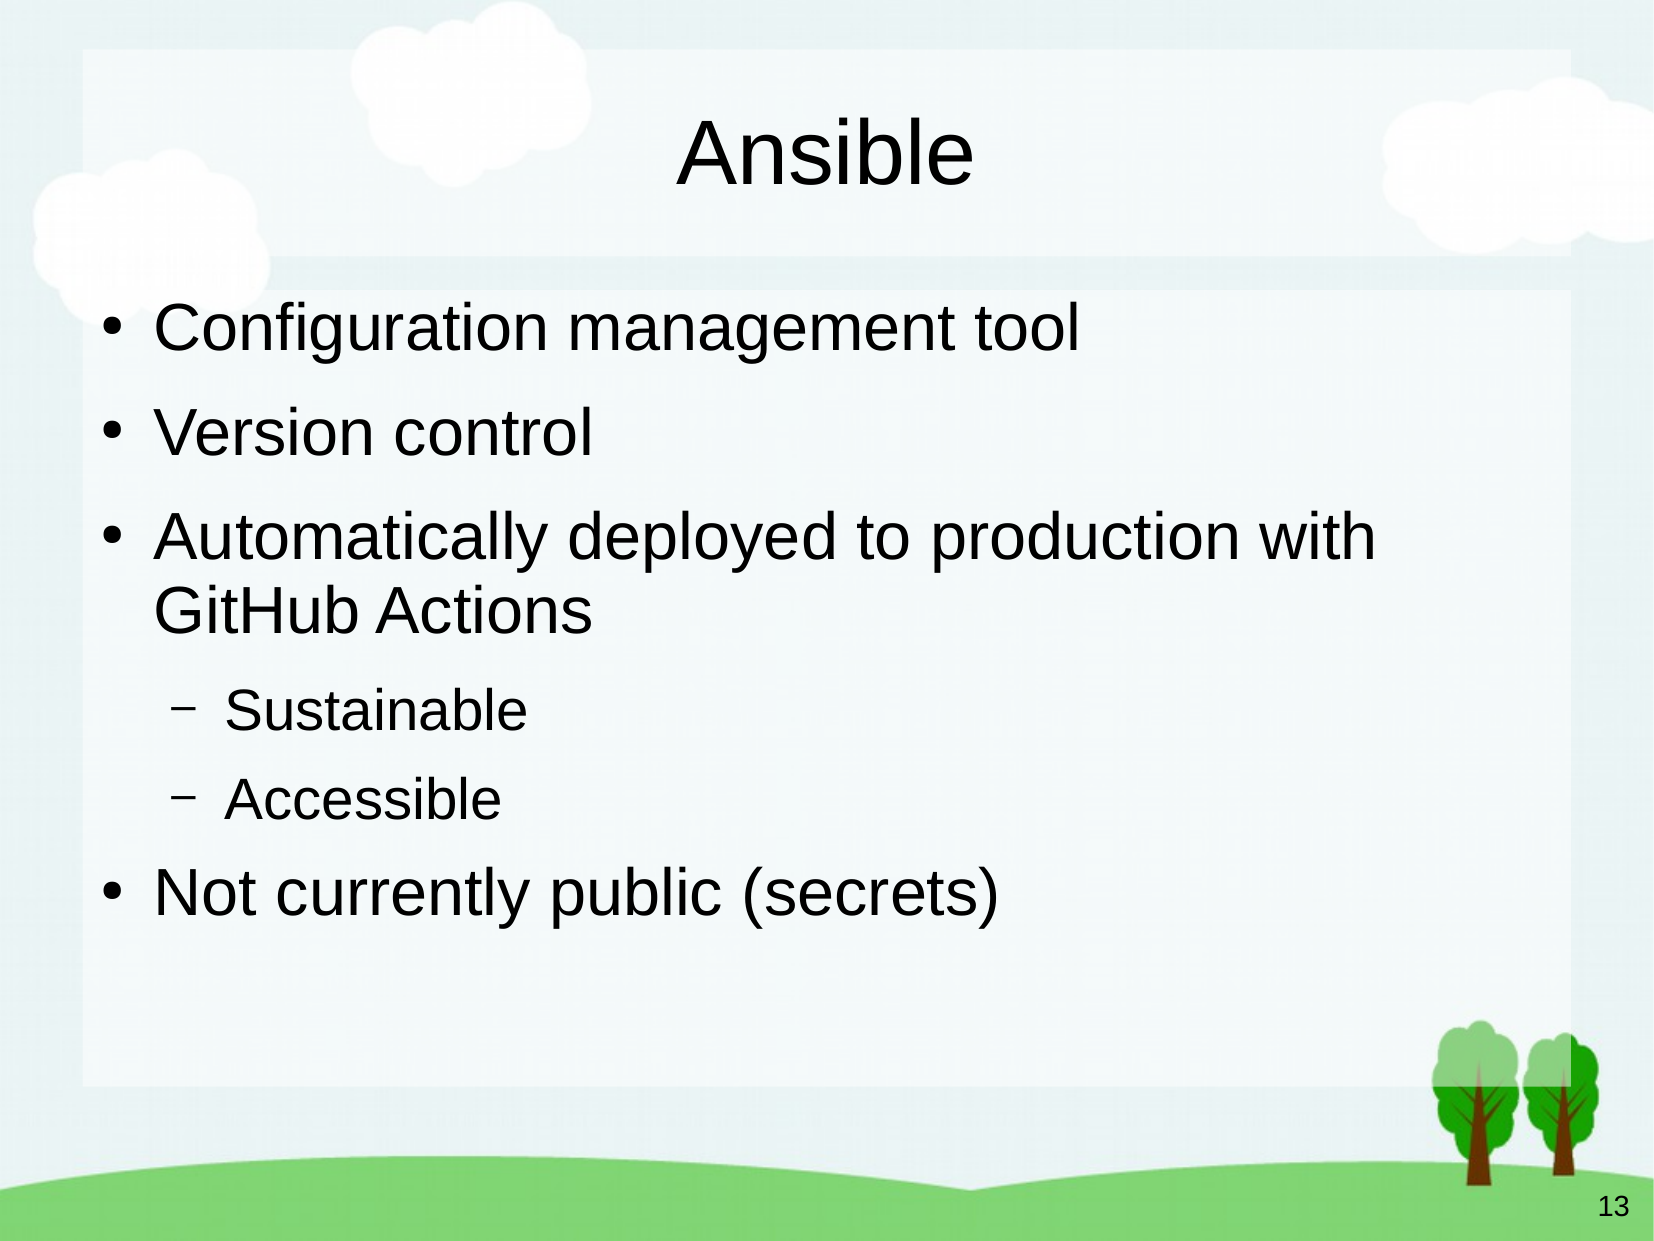

# Ansible
Configuration management tool
Version control
Automatically deployed to production with GitHub Actions
Sustainable
Accessible
Not currently public (secrets)
13